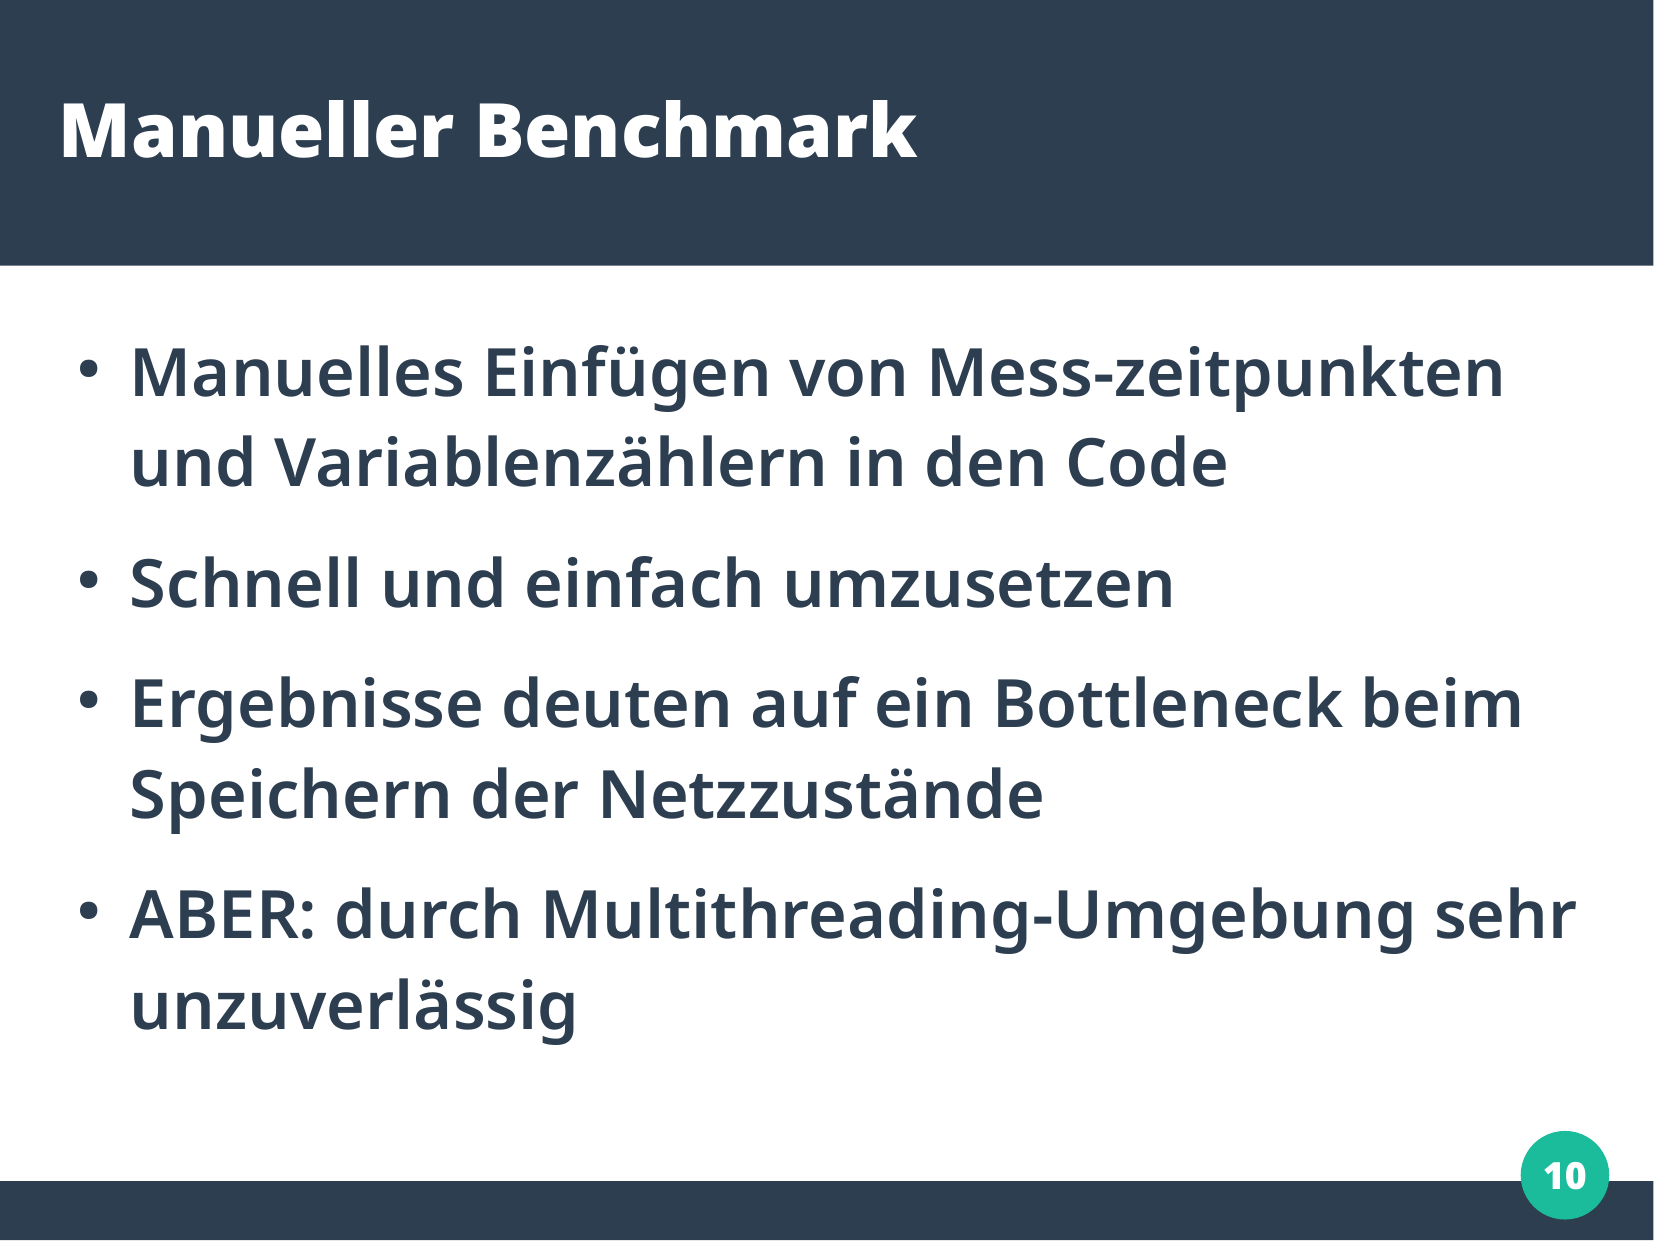

# Manueller Benchmark
Manuelles Einfügen von Mess-zeitpunkten und Variablenzählern in den Code
Schnell und einfach umzusetzen
Ergebnisse deuten auf ein Bottleneck beim Speichern der Netzzustände
ABER: durch Multithreading-Umgebung sehr unzuverlässig
10